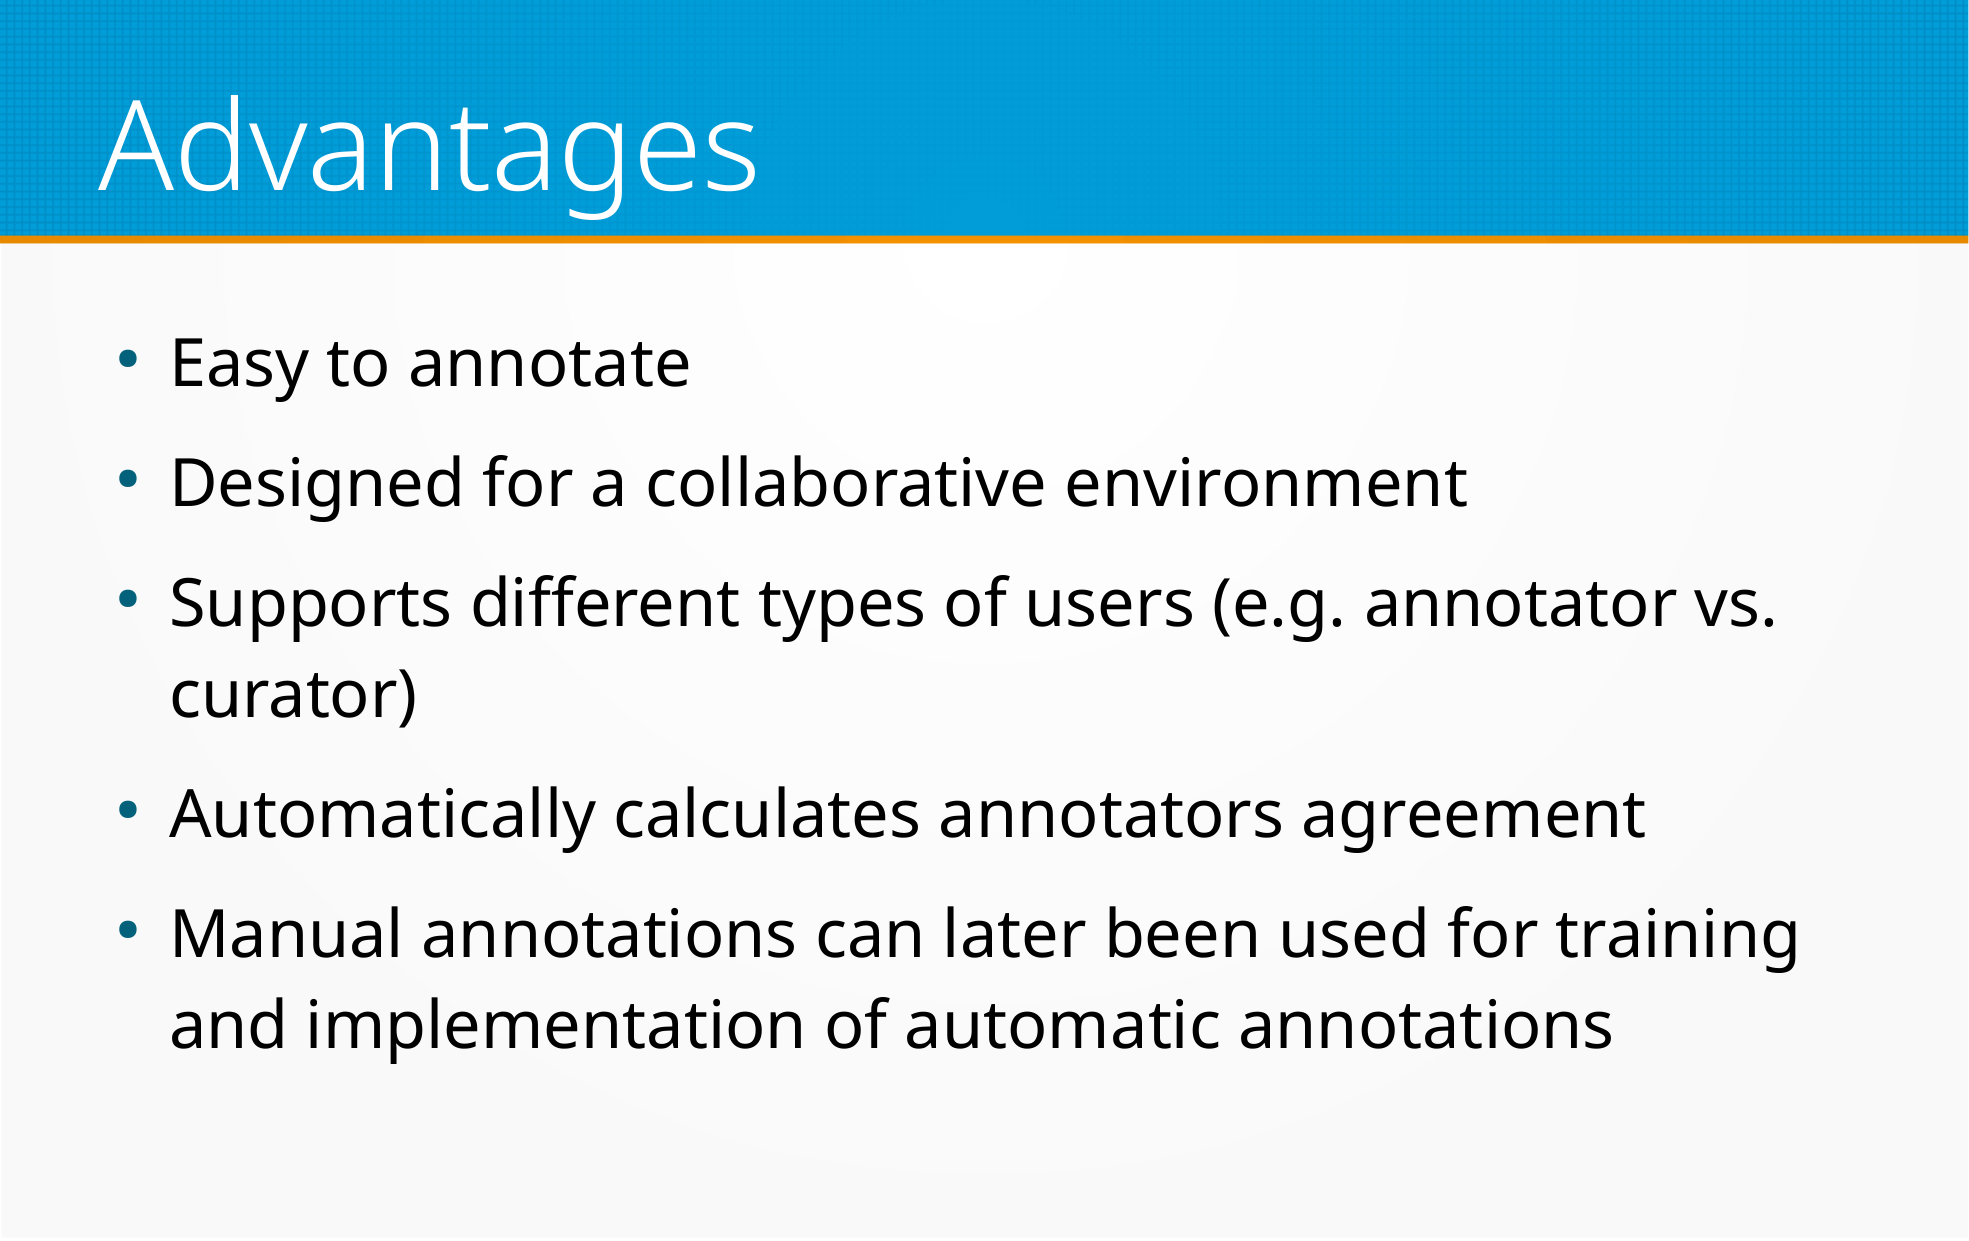

# Advantages
Easy to annotate
Designed for a collaborative environment
Supports different types of users (e.g. annotator vs. curator)
Automatically calculates annotators agreement
Manual annotations can later been used for training and implementation of automatic annotations